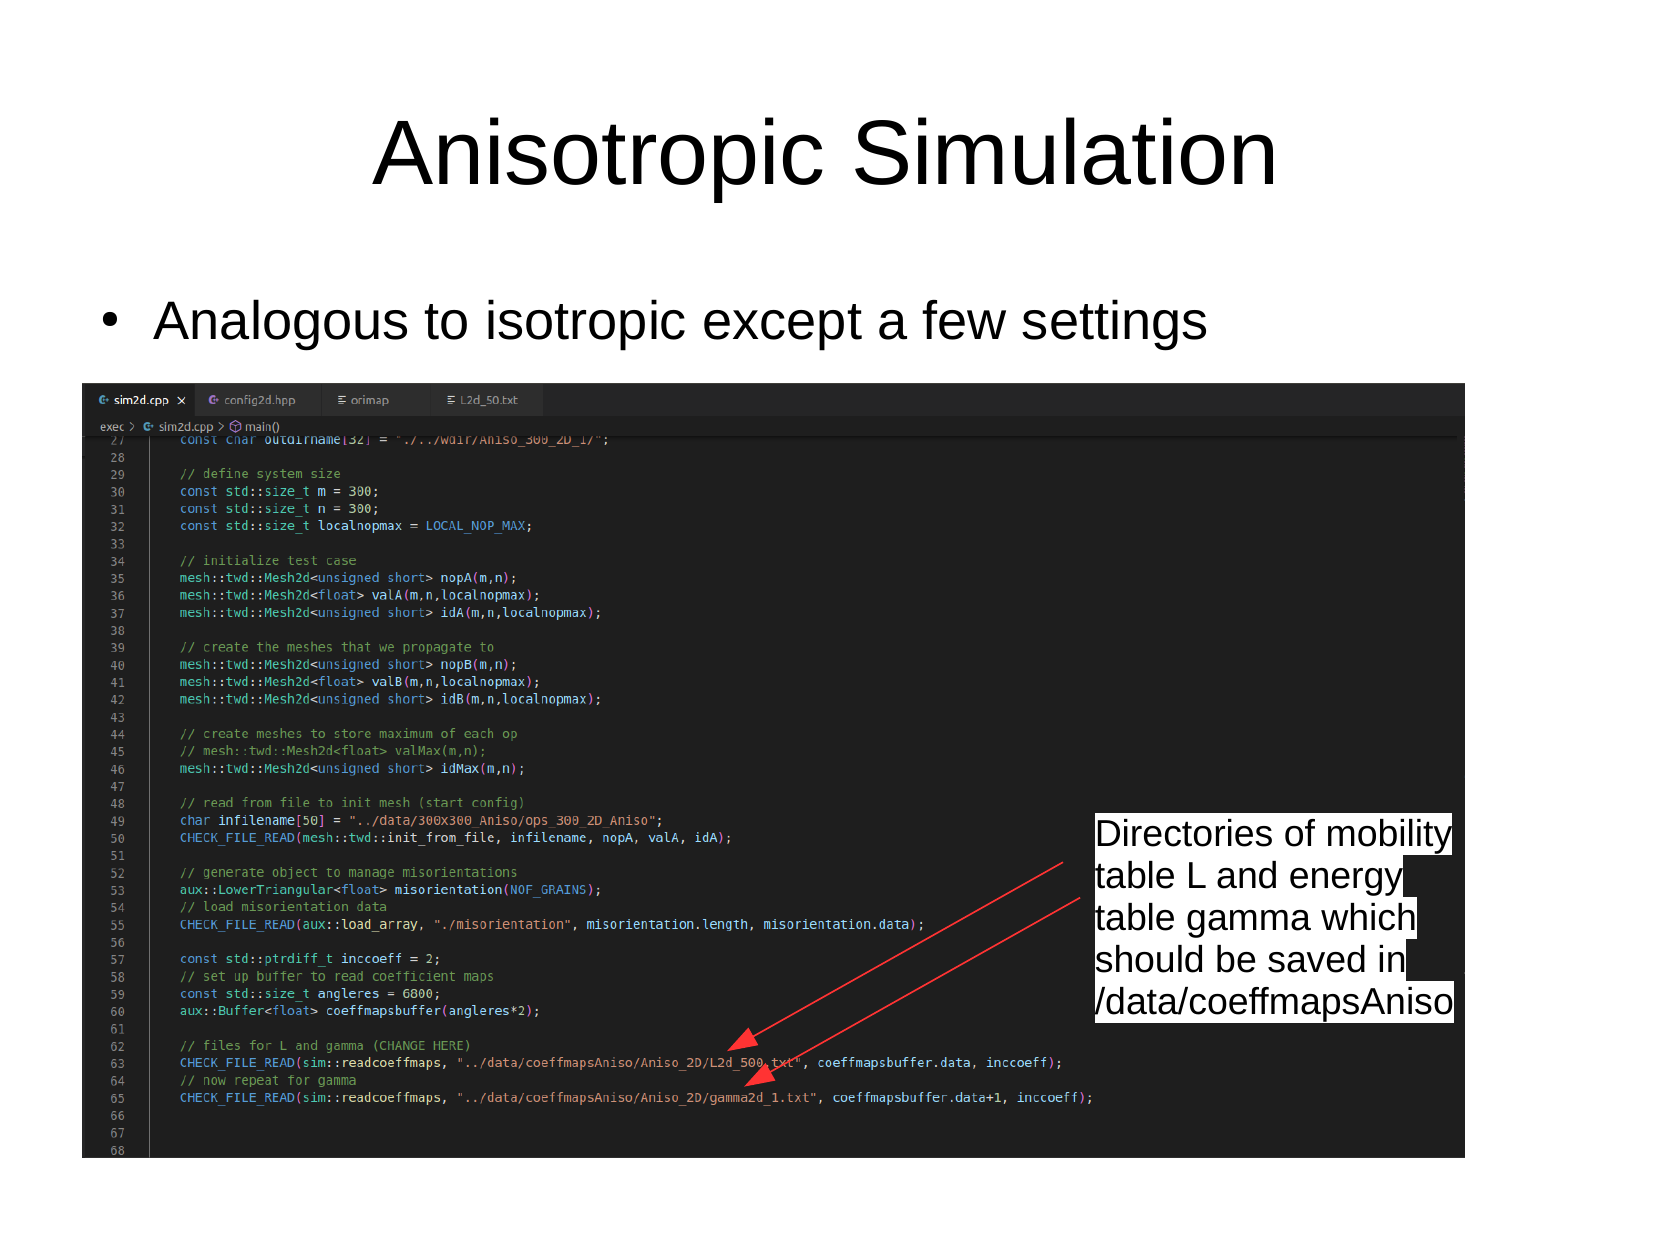

# Anisotropic Simulation
Analogous to isotropic except a few settings
Directories of mobility table L and energy table gamma which should be saved in /data/coeffmapsAniso